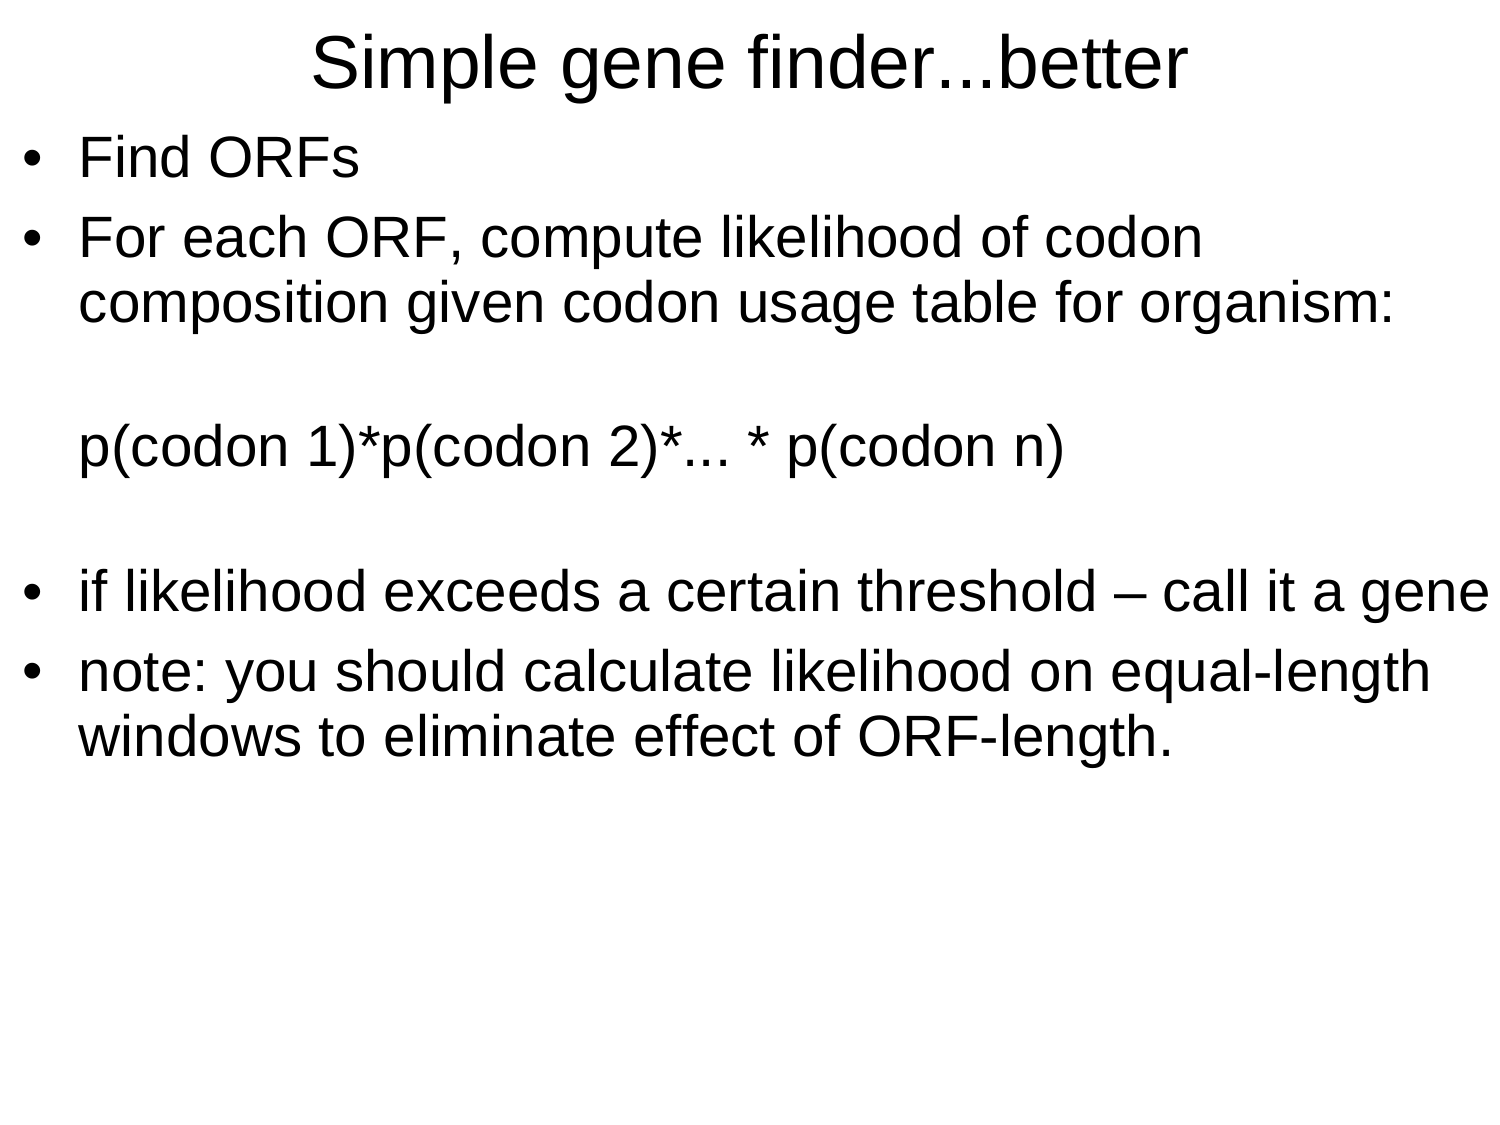

# Simple gene finder...better
Find ORFs
For each ORF, compute likelihood of codon composition given codon usage table for organism:
p(codon 1)*p(codon 2)*... * p(codon n)
if likelihood exceeds a certain threshold – call it a gene
note: you should calculate likelihood on equal-length windows to eliminate effect of ORF-length.